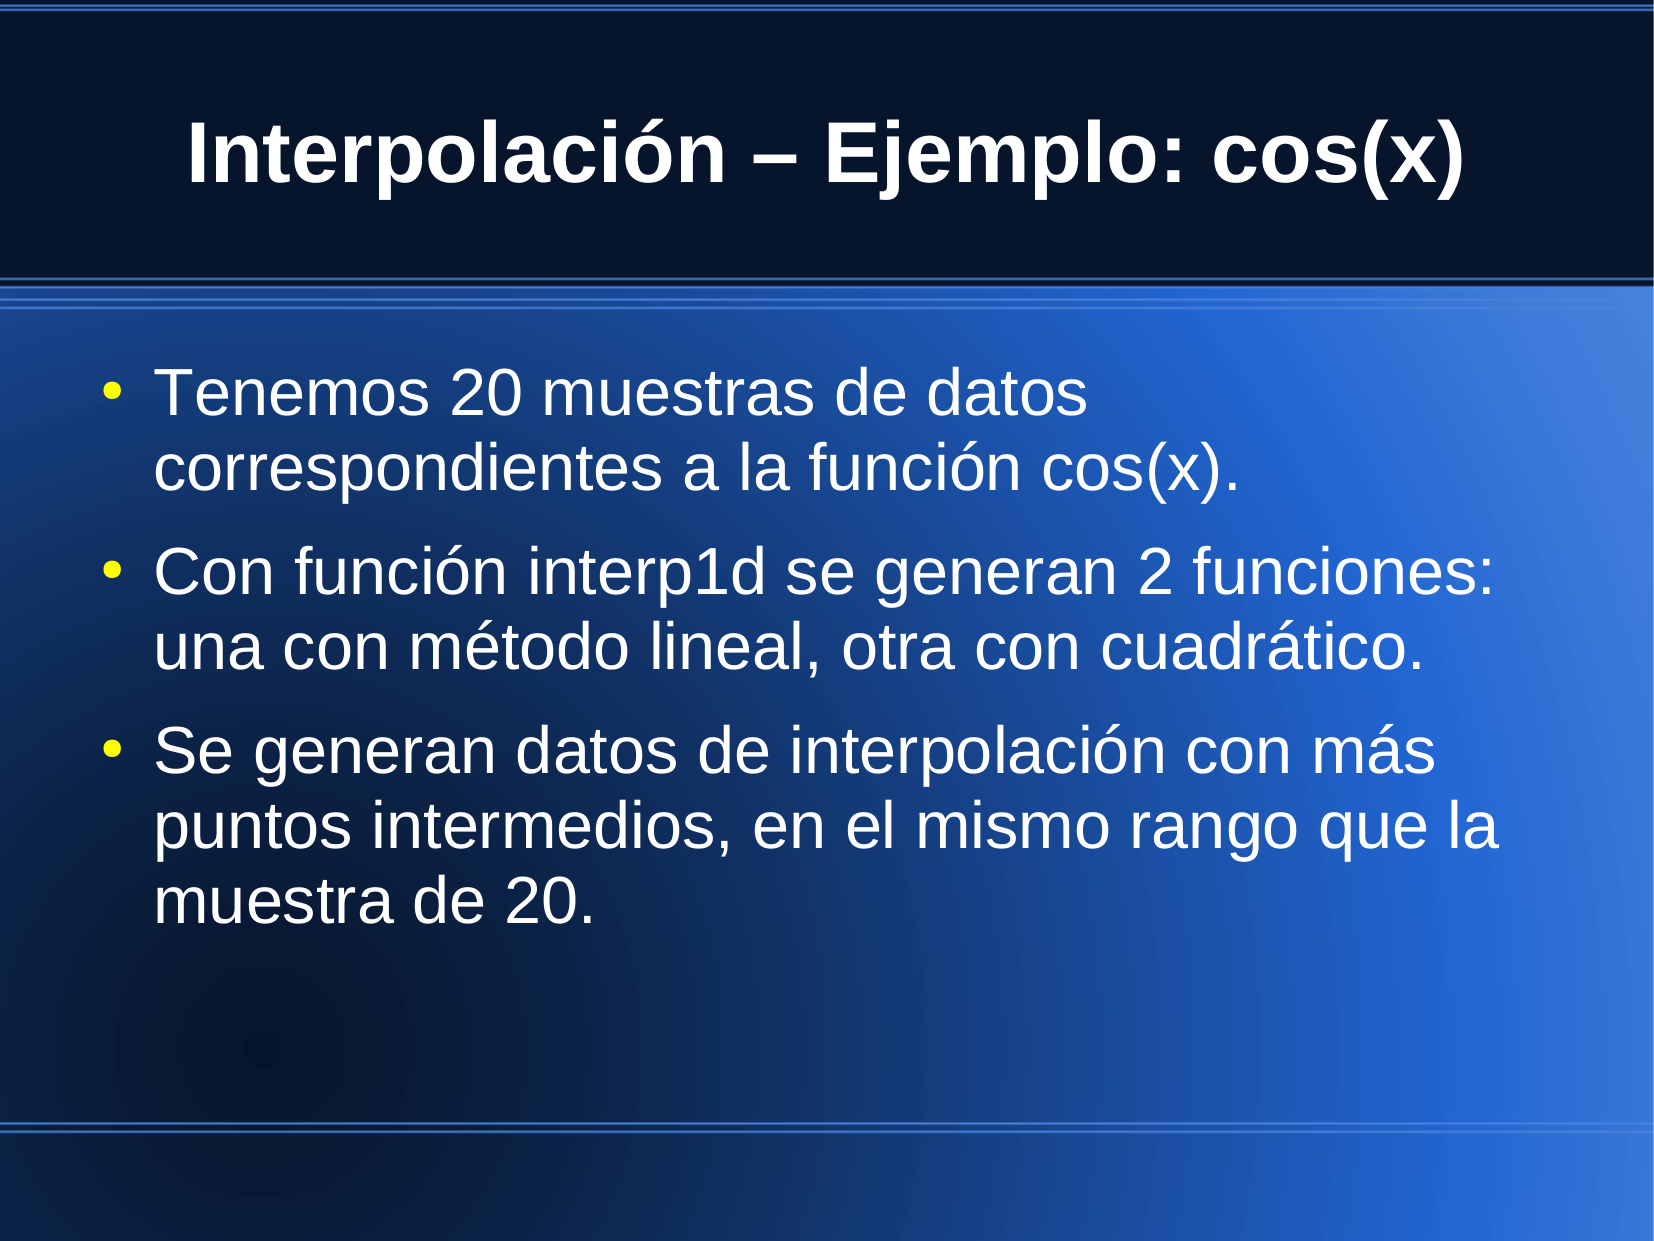

# Interpolación – Ejemplo: cos(x)
Tenemos 20 muestras de datos correspondientes a la función cos(x).
Con función interp1d se generan 2 funciones: una con método lineal, otra con cuadrático.
Se generan datos de interpolación con más puntos intermedios, en el mismo rango que la muestra de 20.